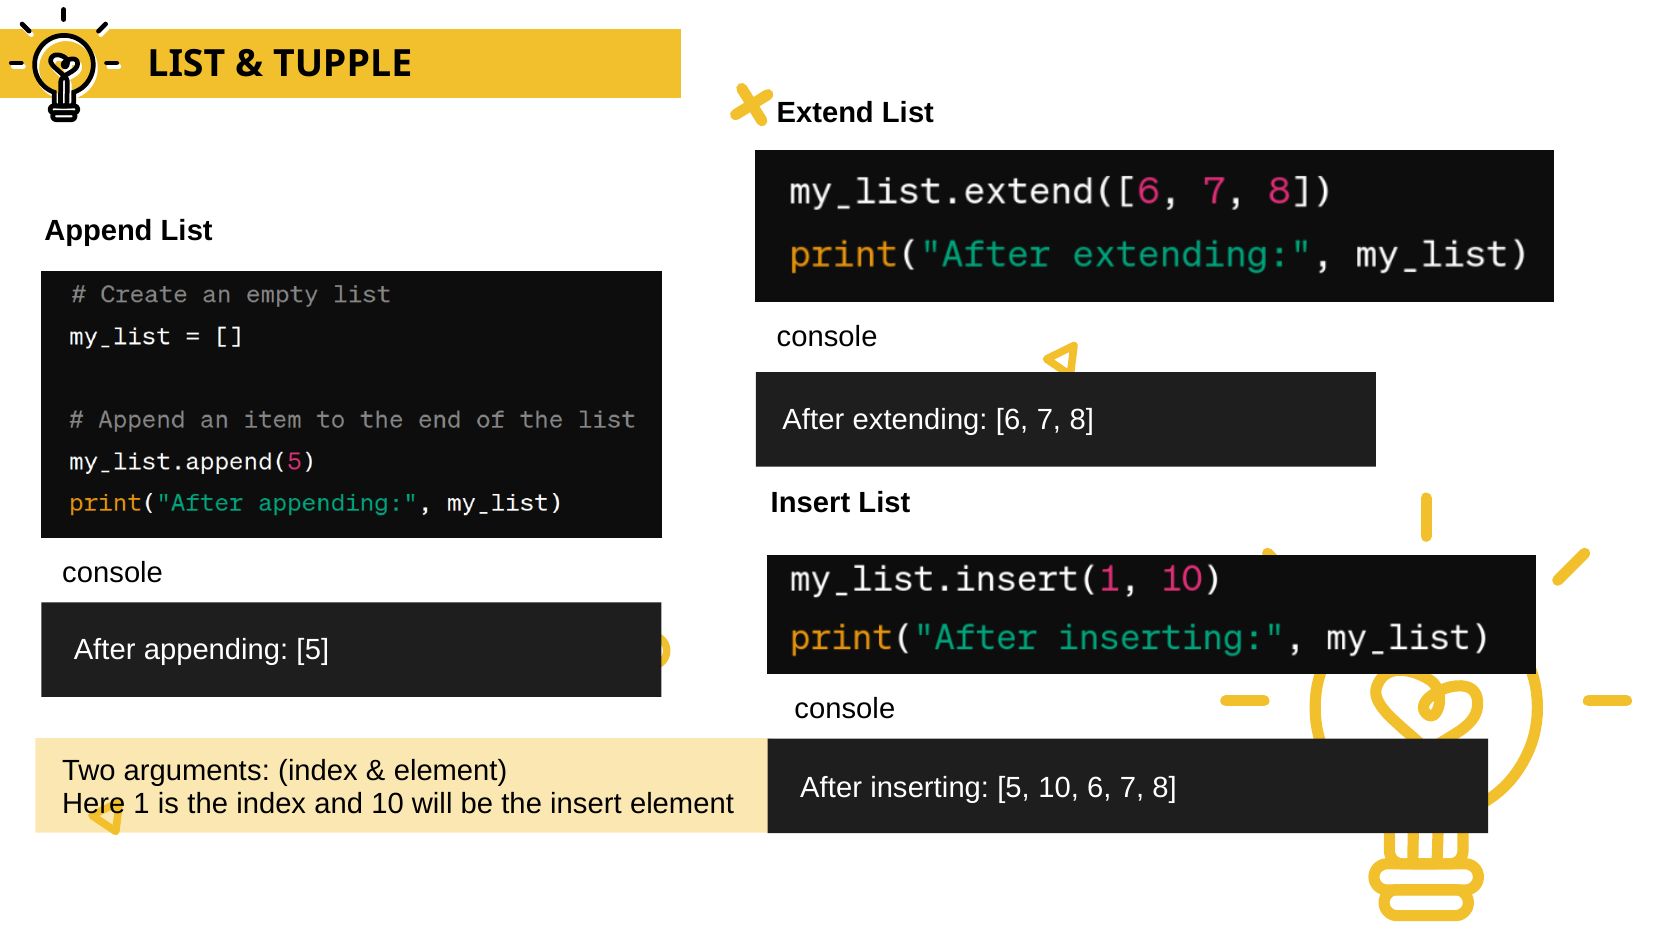

# LIST & TUPPLE
Extend List
Append List
console
After extending: [6, 7, 8]
Insert List
console
After appending: [5]
console
Two arguments: (index & element)
Here 1 is the index and 10 will be the insert element
After inserting: [5, 10, 6, 7, 8]